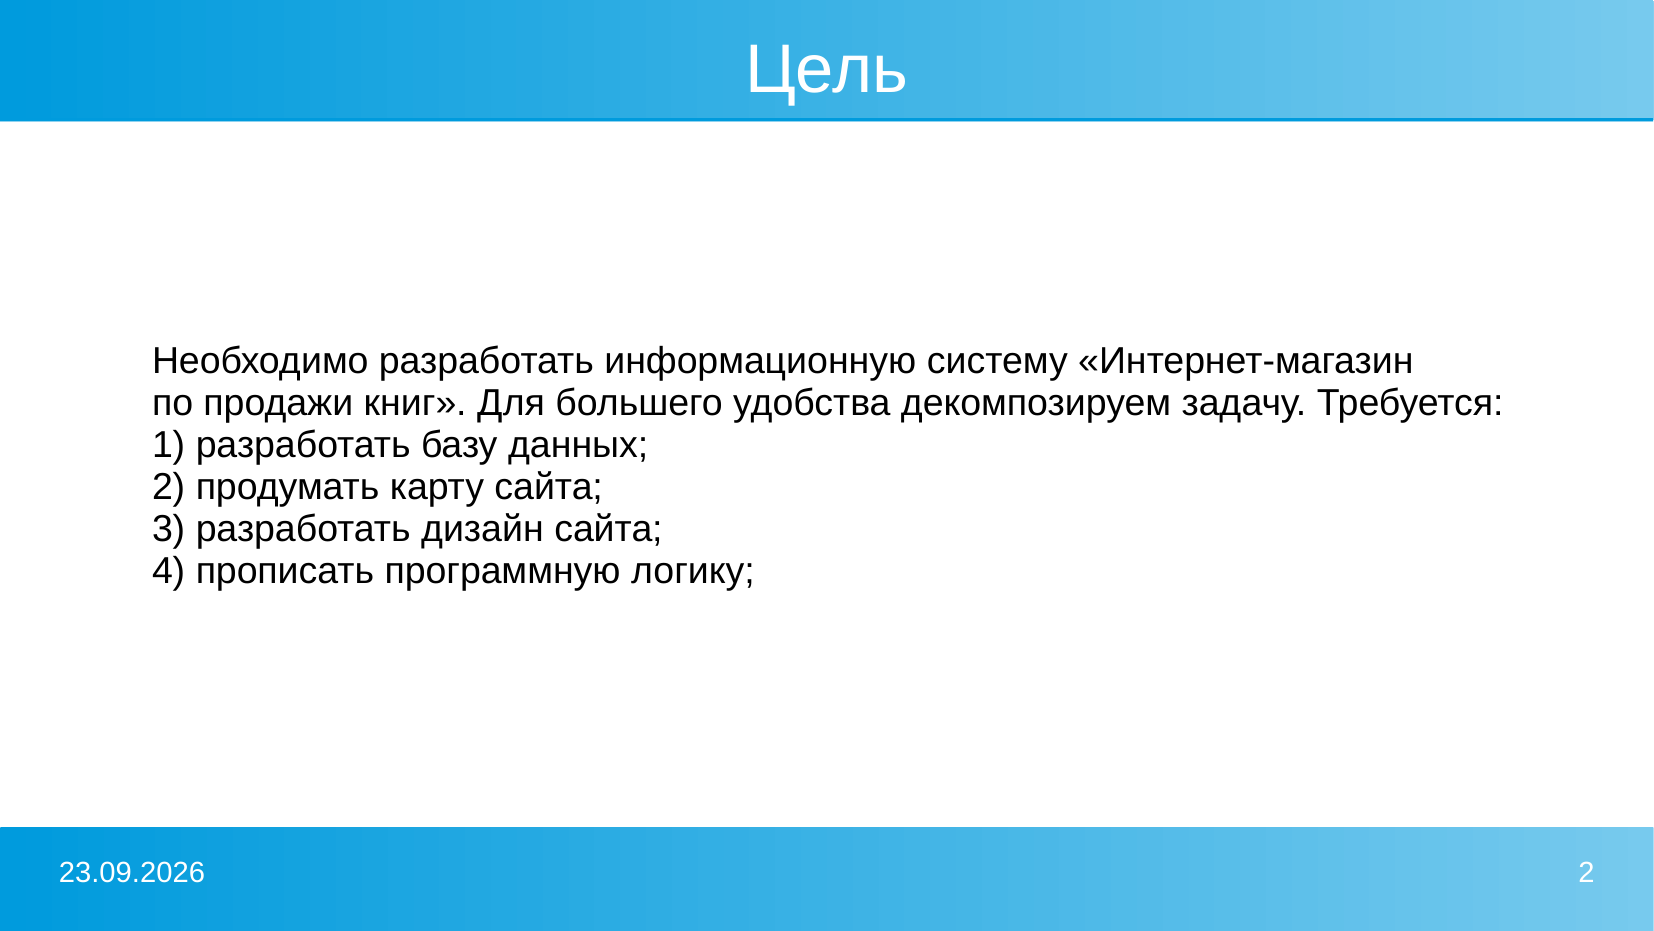

# Цель
Необходимо разработать информационную систему «Интернет-магазин
по продажи книг». Для большего удобства декомпозируем задачу. Требуется:
1) разработать базу данных;
2) продумать карту сайта;
3) разработать дизайн сайта;
4) прописать программную логику;
2